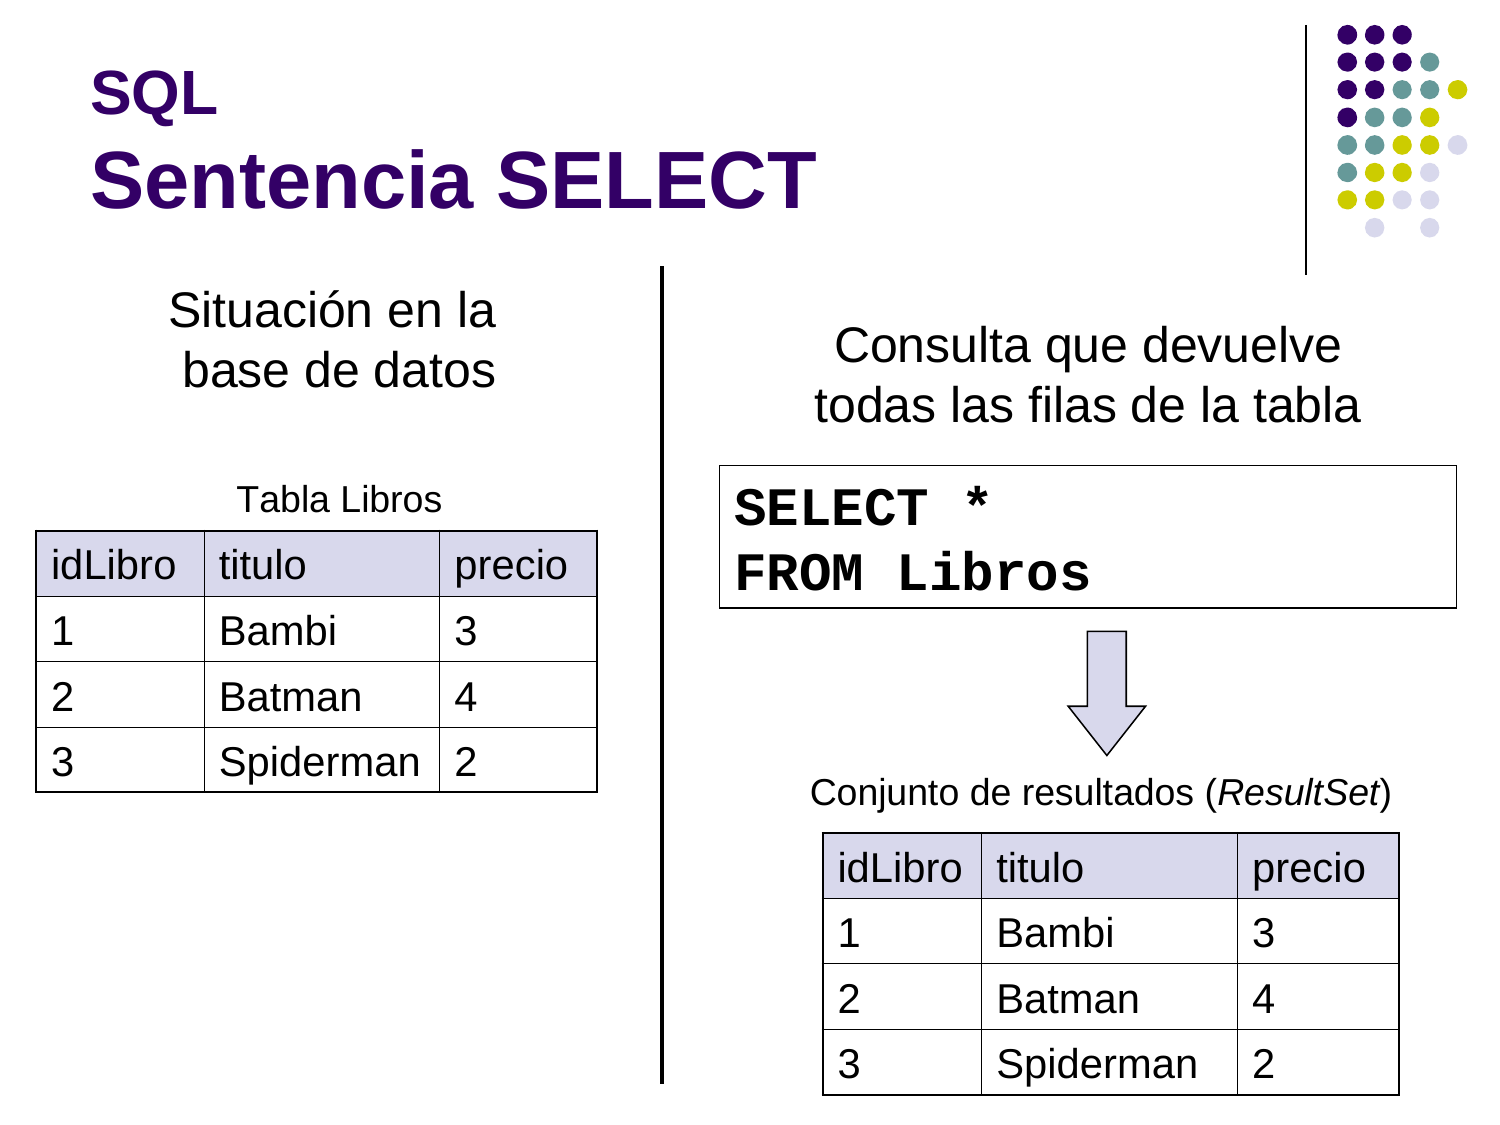

# SQL Sentencia SELECT
Situación en la
base de datos
Consulta que devuelve
todas las filas de la tabla
SELECT *
FROM Libros
Tabla Libros
| idLibro | titulo | precio |
| --- | --- | --- |
| 1 | Bambi | 3 |
| 2 | Batman | 4 |
| 3 | Spiderman | 2 |
Conjunto de resultados (ResultSet)
| idLibro | titulo | precio |
| --- | --- | --- |
| 1 | Bambi | 3 |
| 2 | Batman | 4 |
| 3 | Spiderman | 2 |